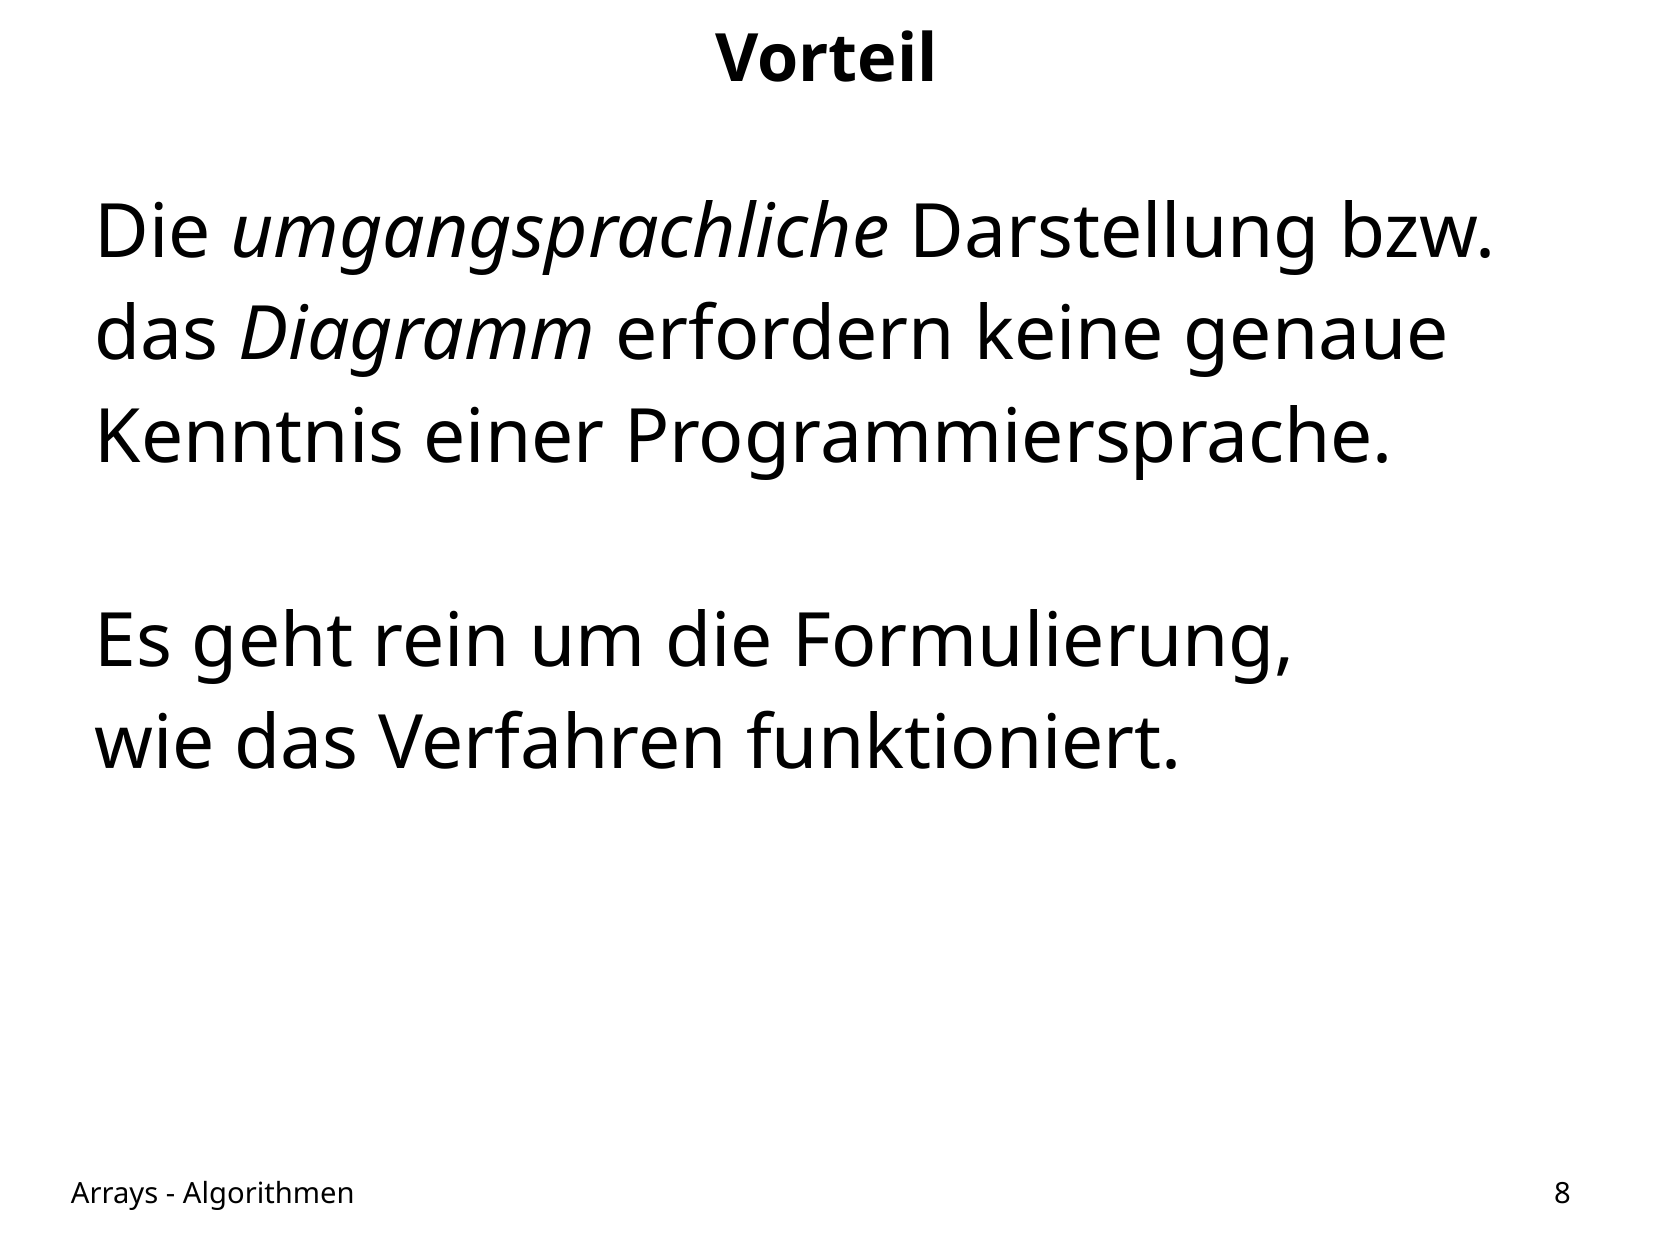

# Vorteil
Die umgangsprachliche Darstellung bzw. das Diagramm erfordern keine genaue Kenntnis einer Programmiersprache.
Es geht rein um die Formulierung,
wie das Verfahren funktioniert.
Arrays - Algorithmen
8